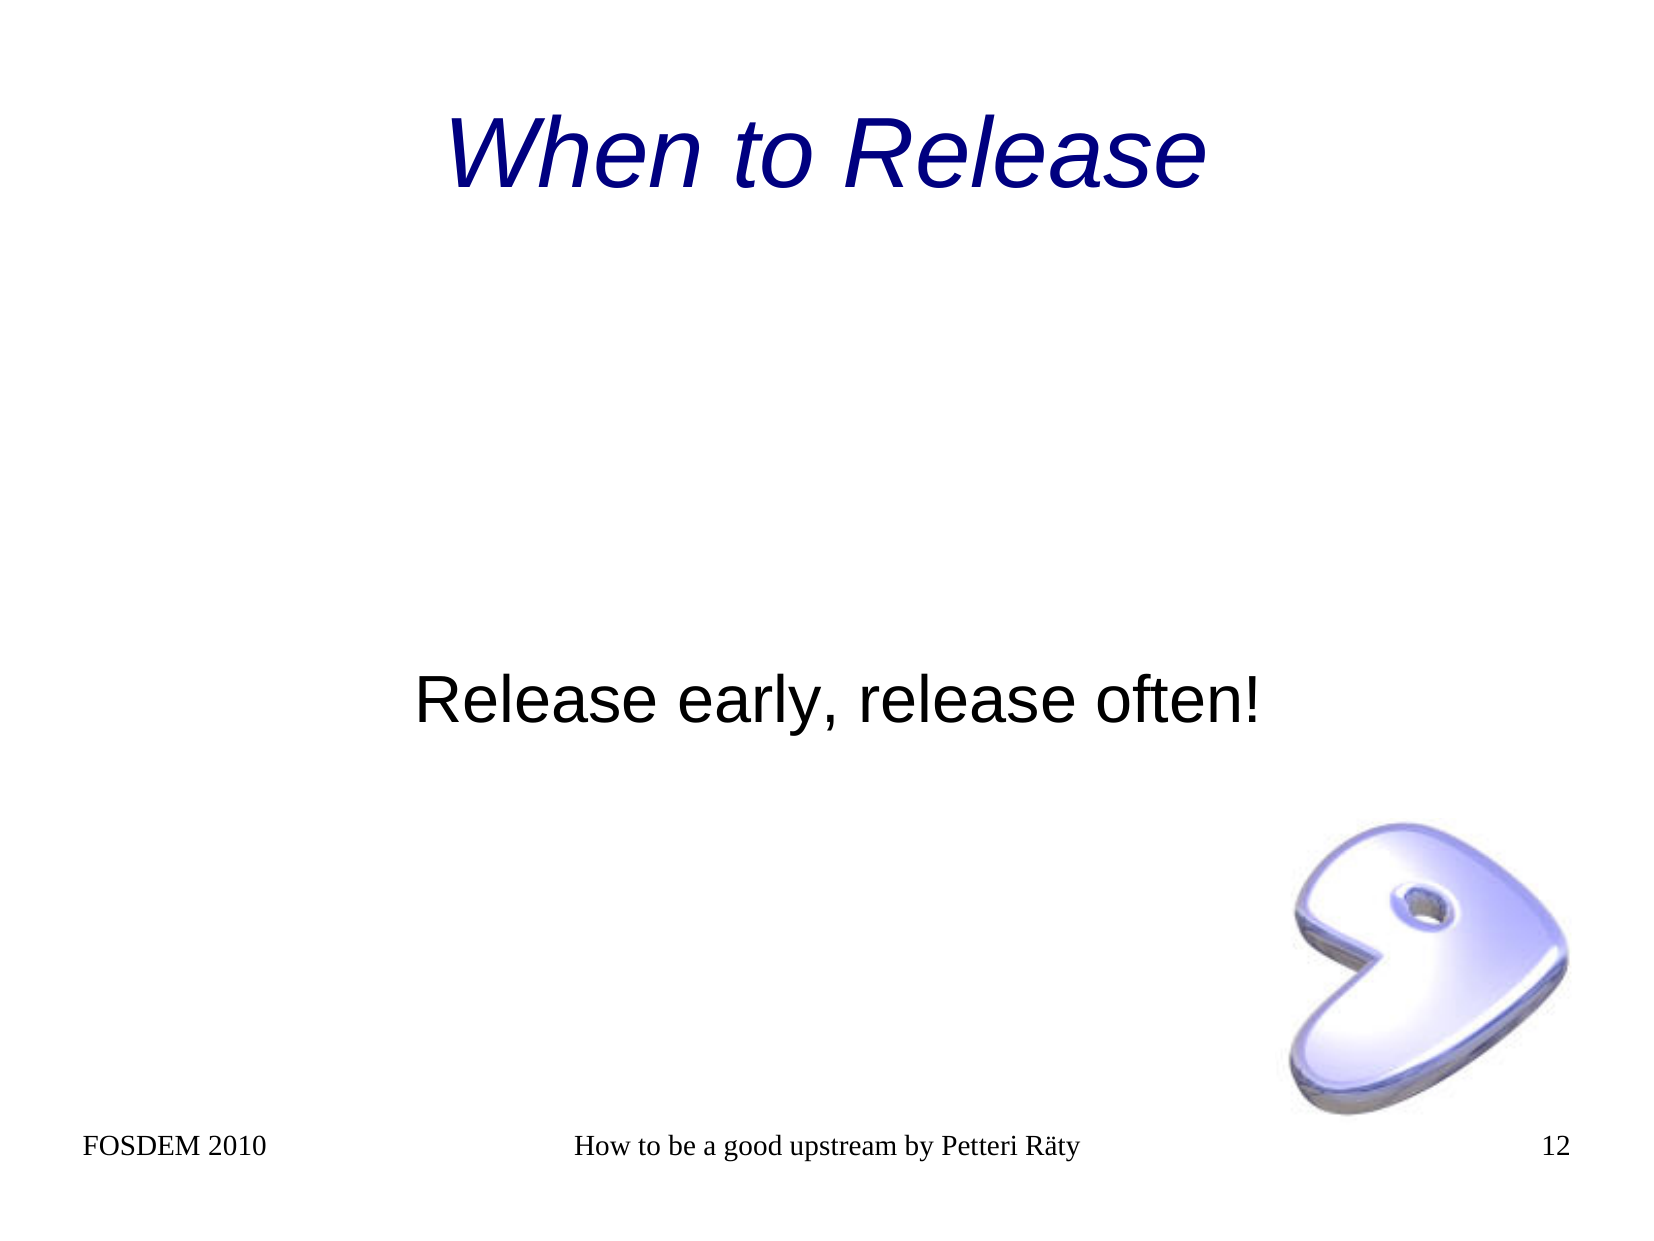

# When to Release
Release early, release often!
12